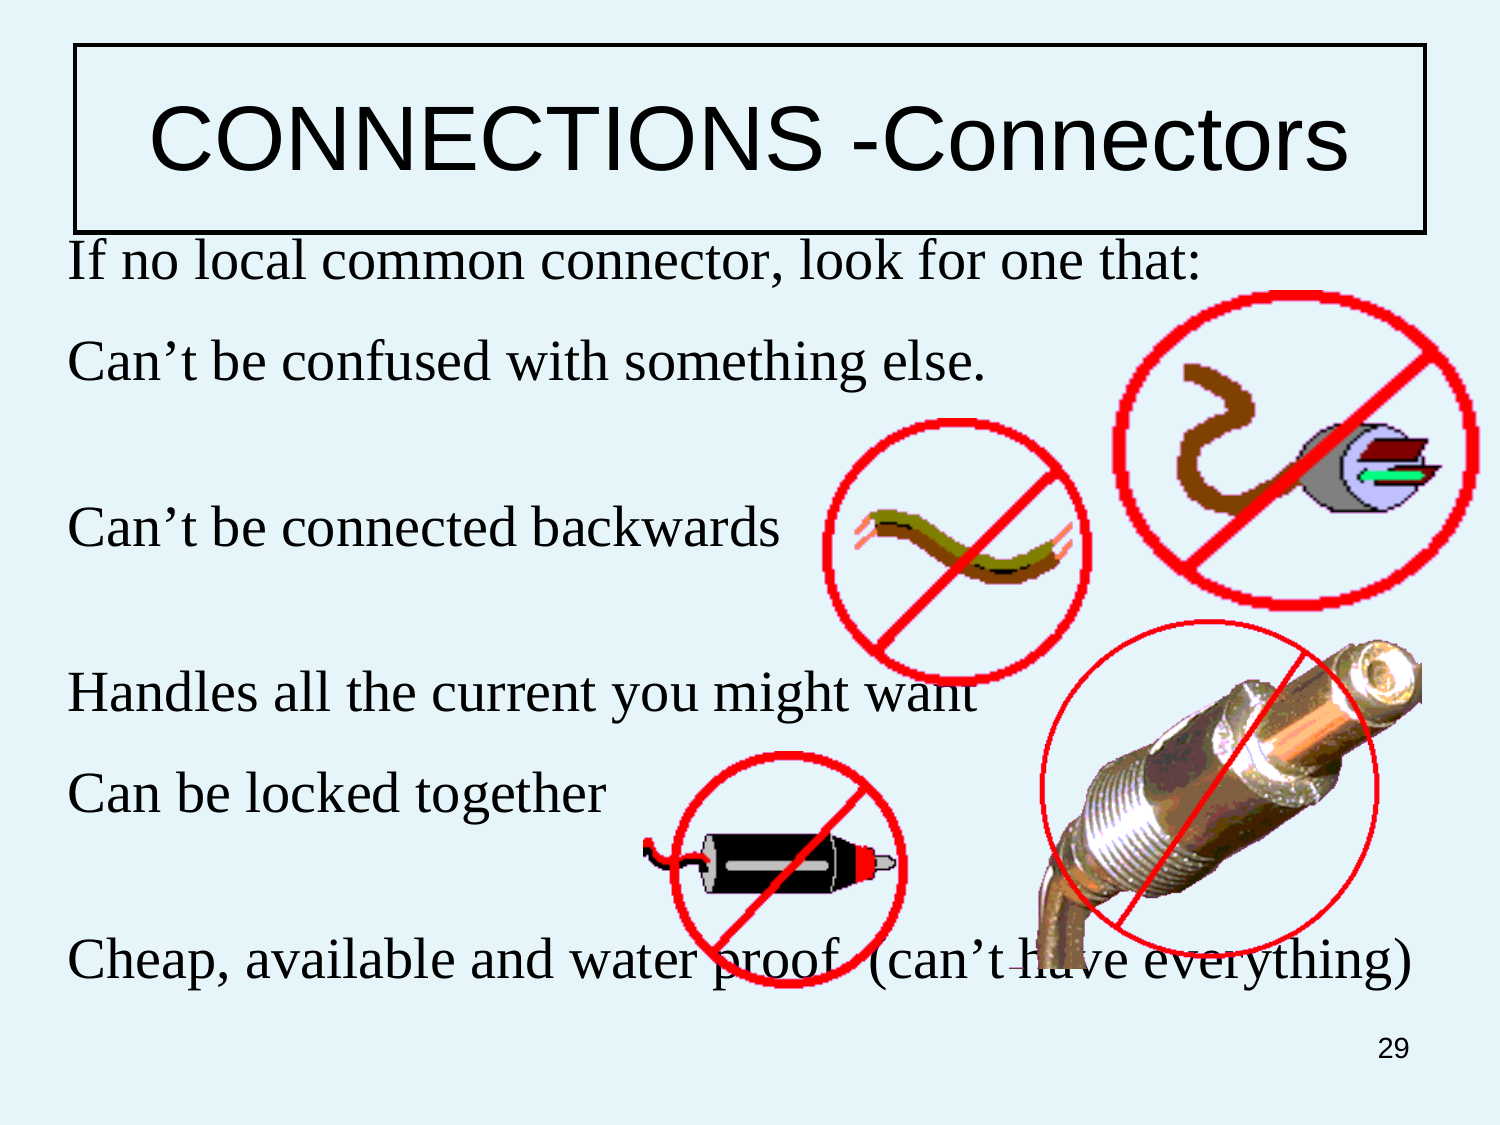

# CONNECTIONS -Connectors
If no local common connector, look for one that:
Can’t be confused with something else.
Can’t be connected backwards
Handles all the current you might want
Can be locked together
Cheap, available and water proof (can’t have everything)
29